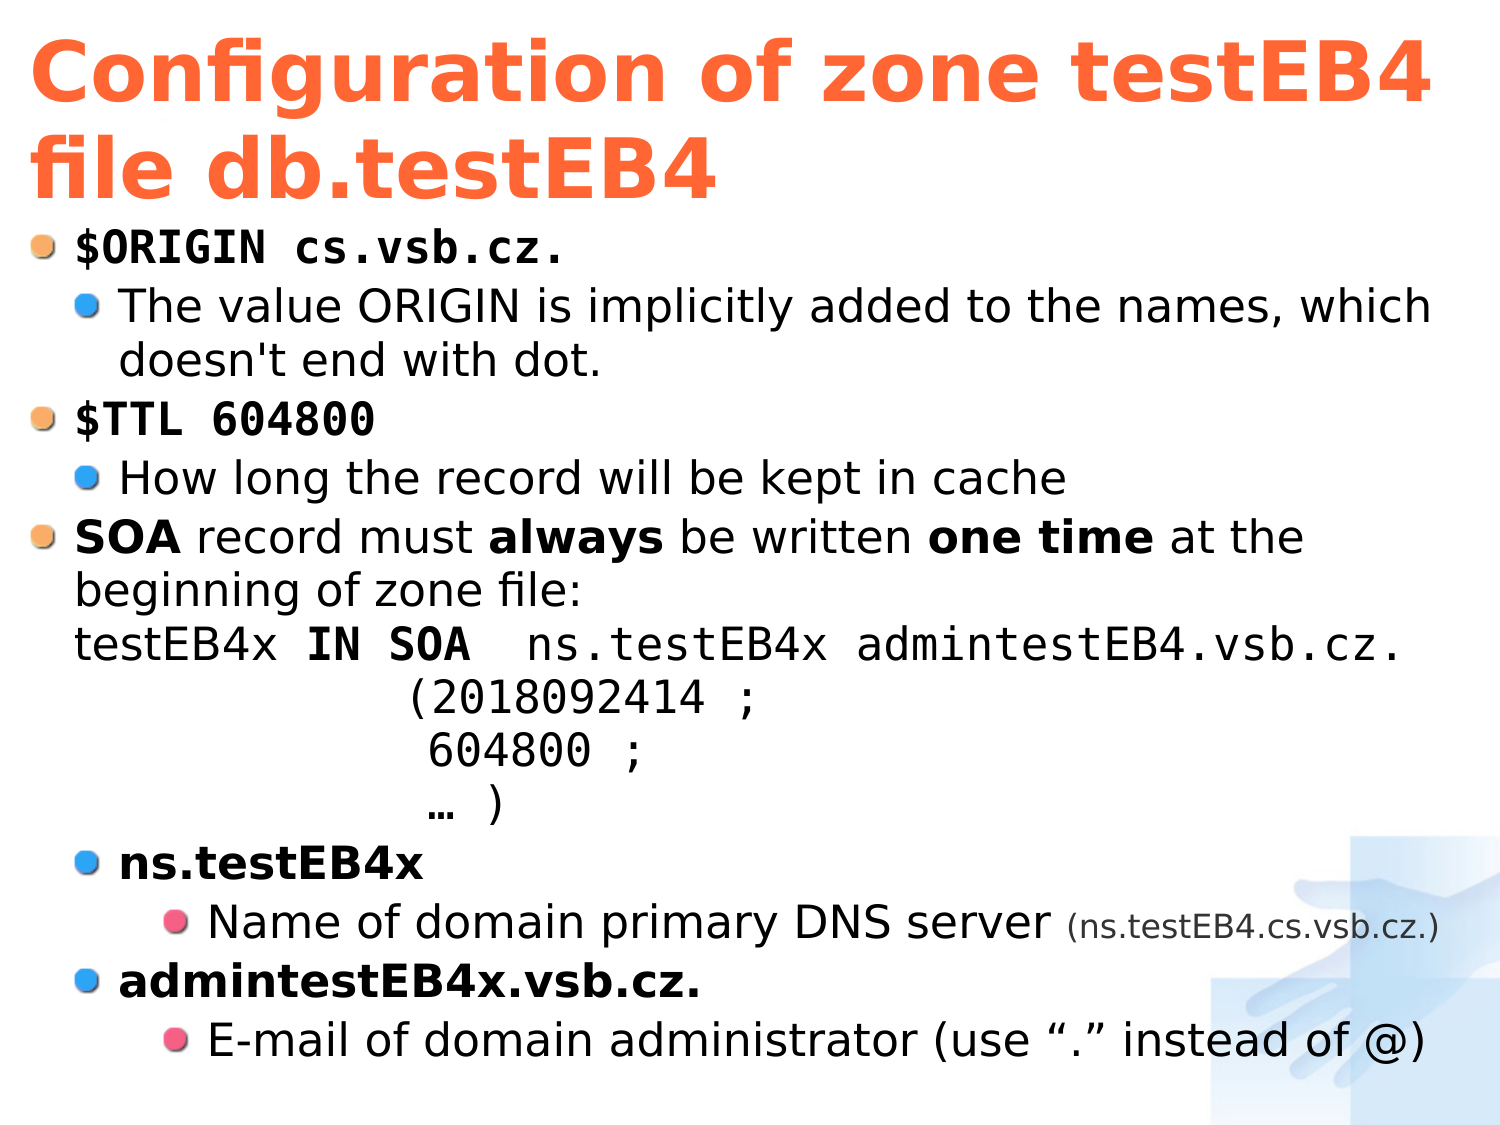

# Configuration of zone testEB4 file db.testEB4
$ORIGIN cs.vsb.cz.
The value ORIGIN is implicitly added to the names, which doesn't end with dot.
$TTL 604800
How long the record will be kept in cache
SOA record must always be written one time at the beginning of zone file:
testEB4x IN SOA ns.testEB4x admintestEB4.vsb.cz.
 (2018092414 ;
		 604800 ;
		 … )
ns.testEB4x
Name of domain primary DNS server (ns.testEB4.cs.vsb.cz.)
admintestEB4x.vsb.cz.
E-mail of domain administrator (use “.” instead of @)